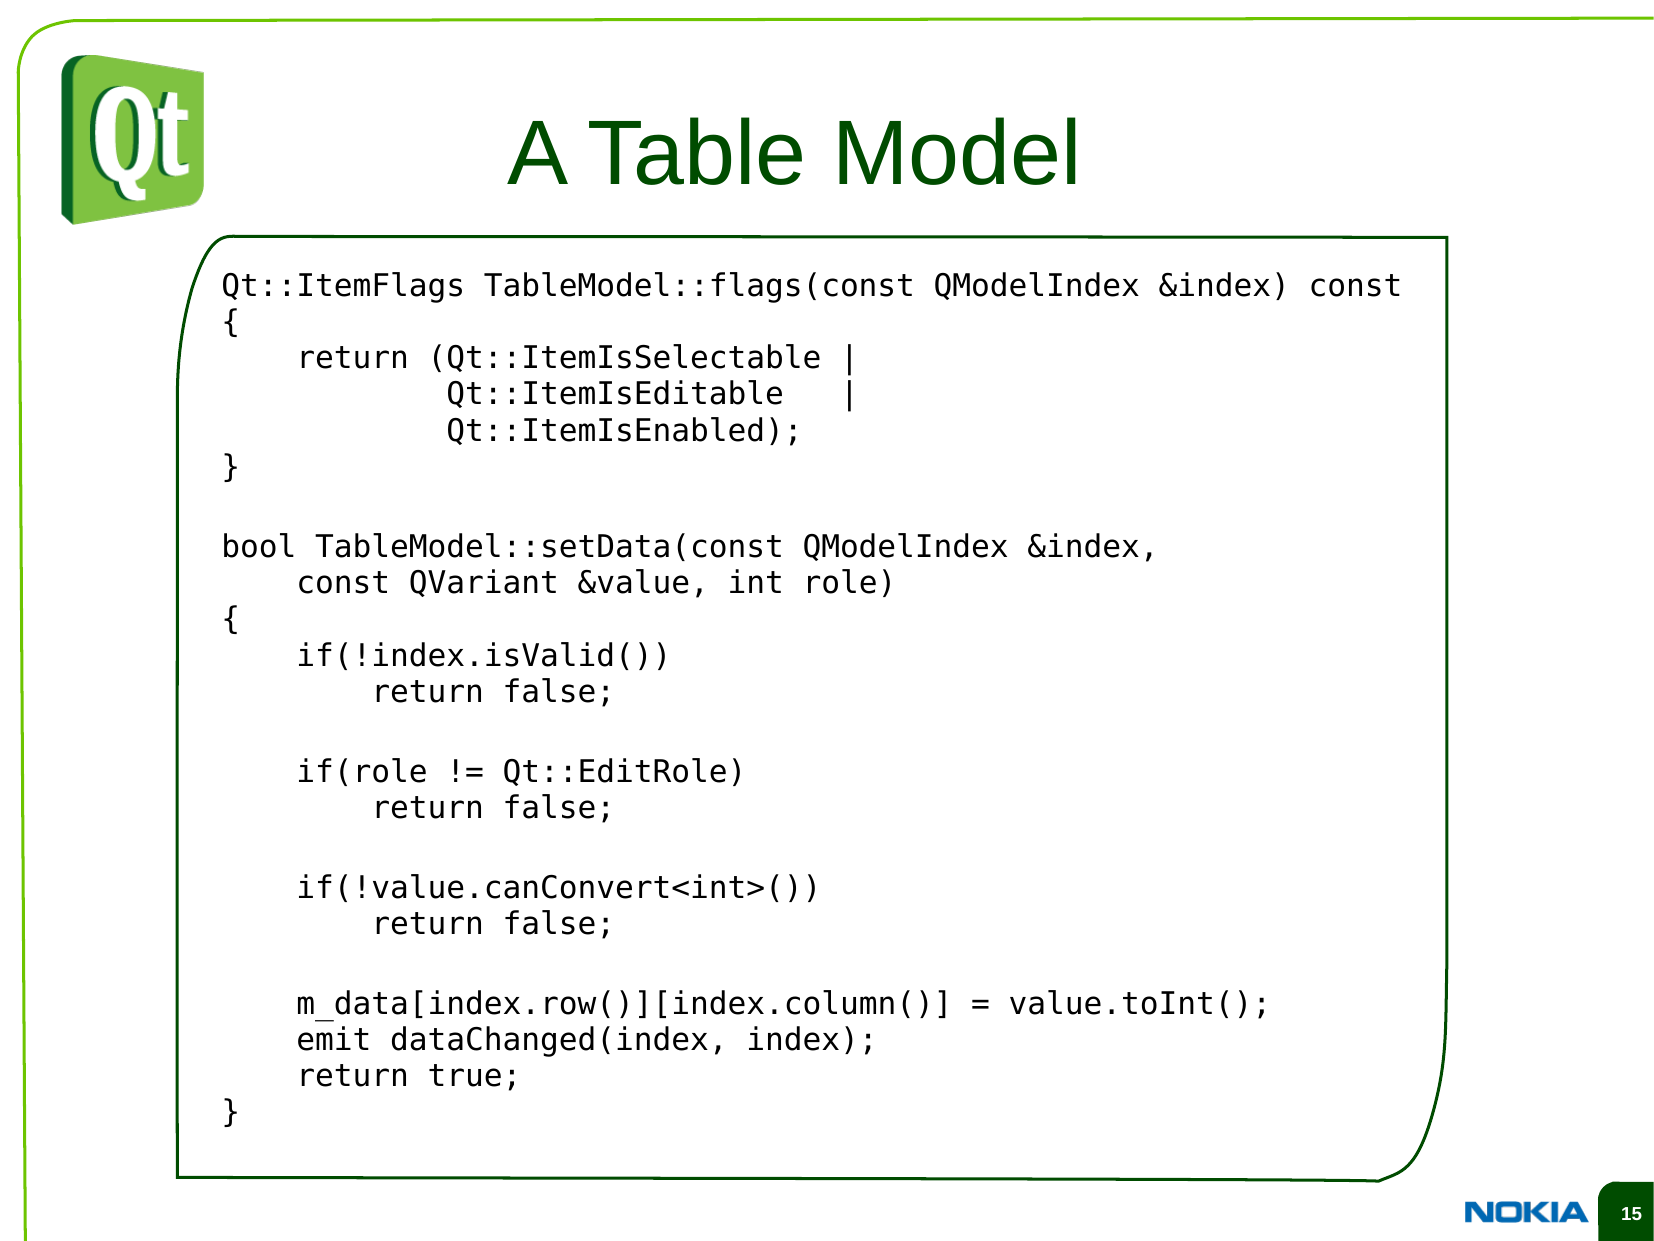

# A Table Model
Qt::ItemFlags TableModel::flags(const QModelIndex &index) const
{
 return (Qt::ItemIsSelectable |
 Qt::ItemIsEditable |
 Qt::ItemIsEnabled);
}
bool TableModel::setData(const QModelIndex &index,
 const QVariant &value, int role)
{
 if(!index.isValid())
 return false;
 if(role != Qt::EditRole)
 return false;
 if(!value.canConvert<int>())
 return false;
 m_data[index.row()][index.column()] = value.toInt();
 emit dataChanged(index, index);
 return true;
}